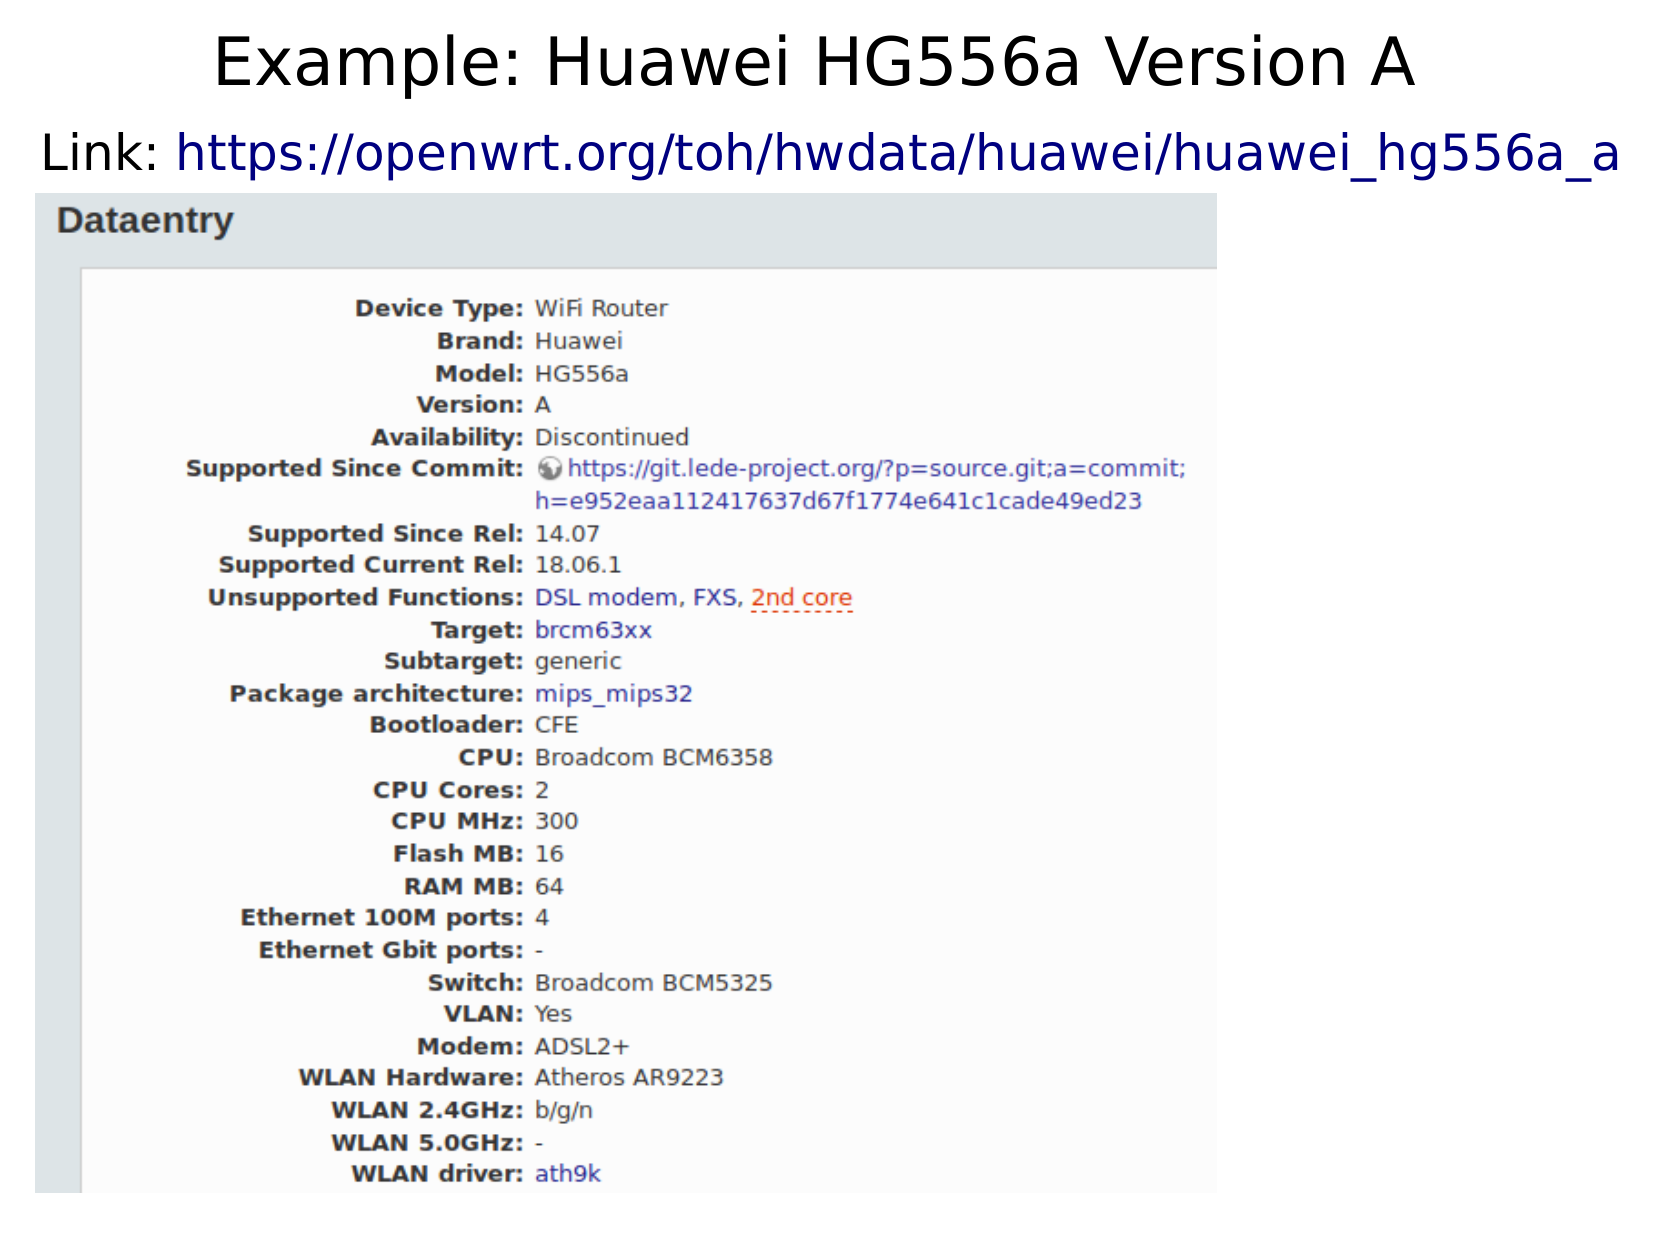

# Example: Huawei HG556a Version A
 Link: https://openwrt.org/toh/hwdata/huawei/huawei_hg556a_a